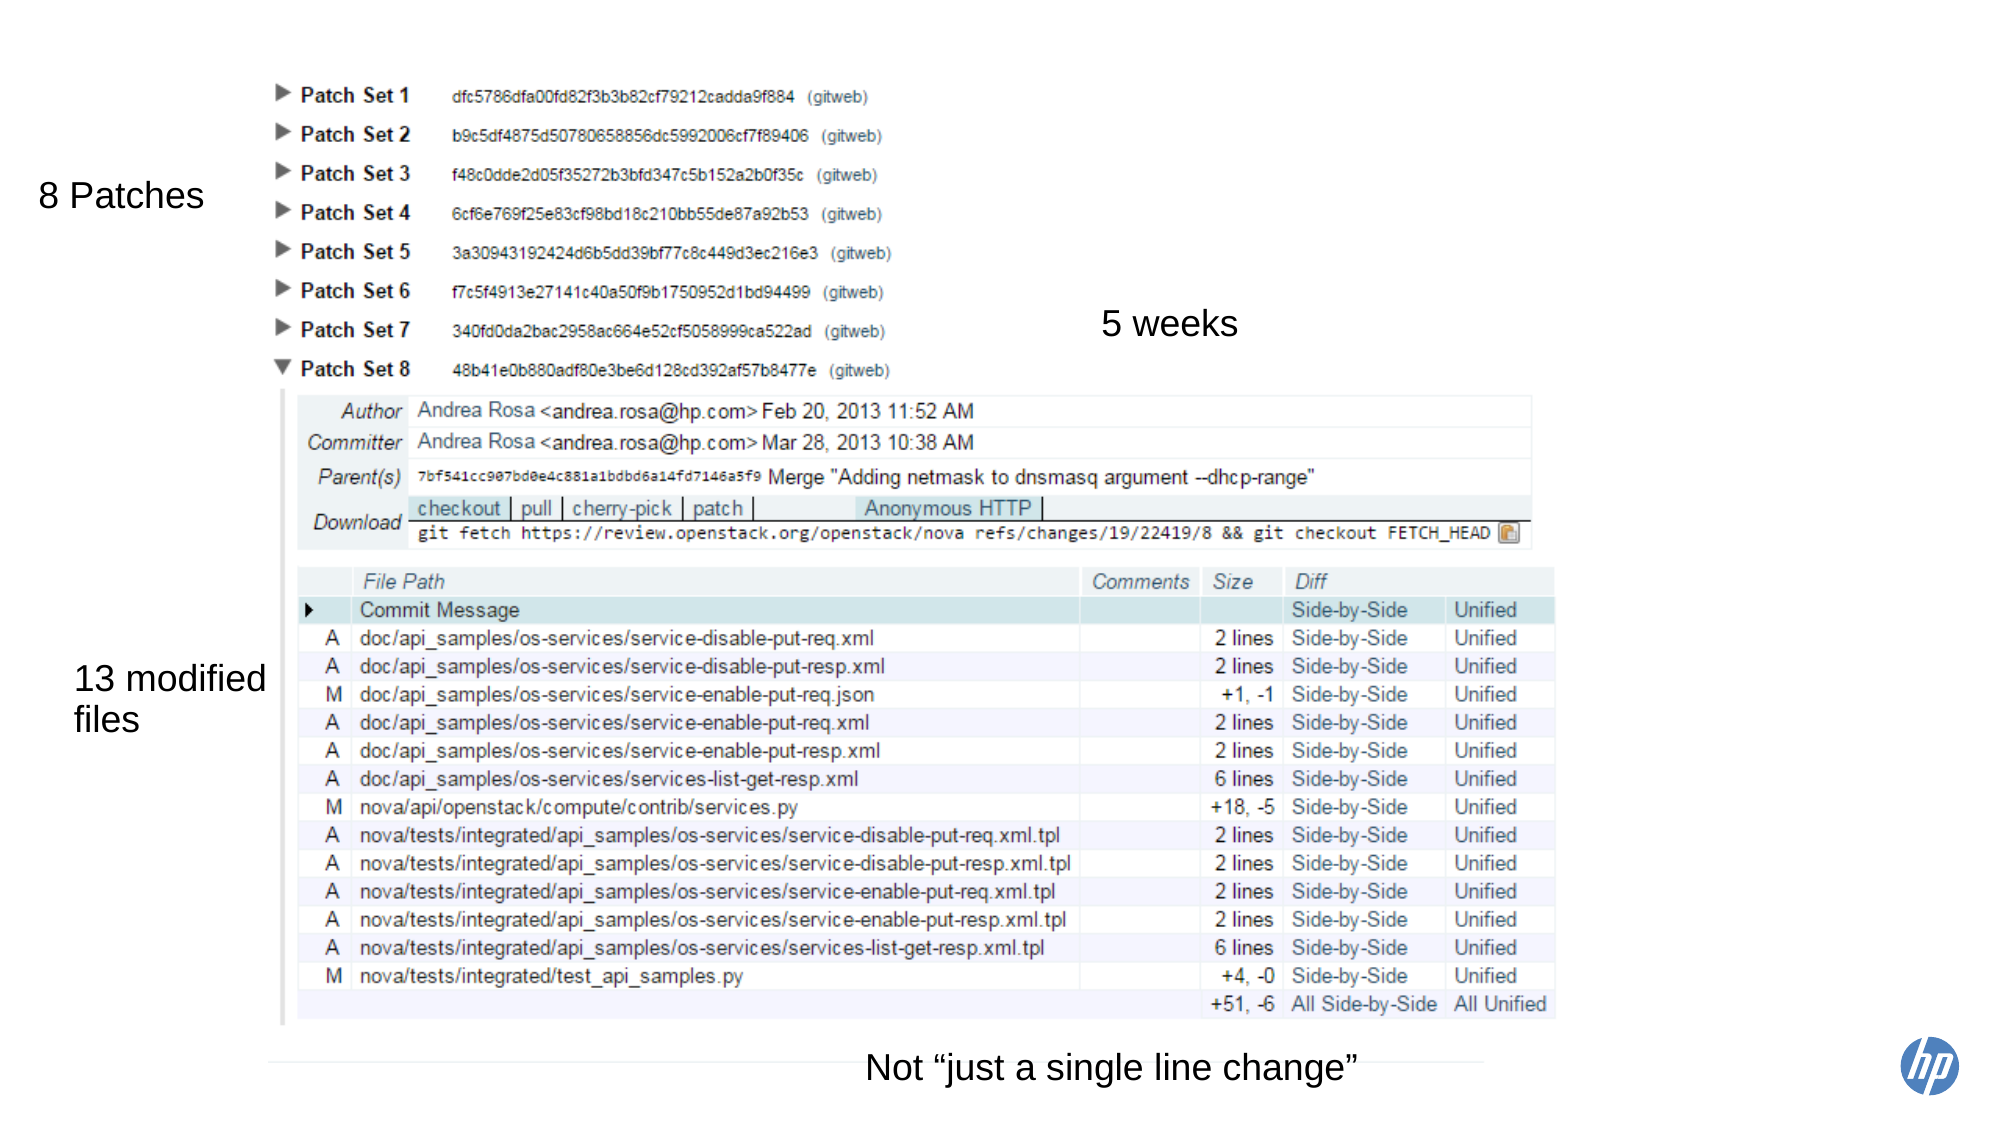

8 Patches
5 weeks
13 modified files
Not “just a single line change”